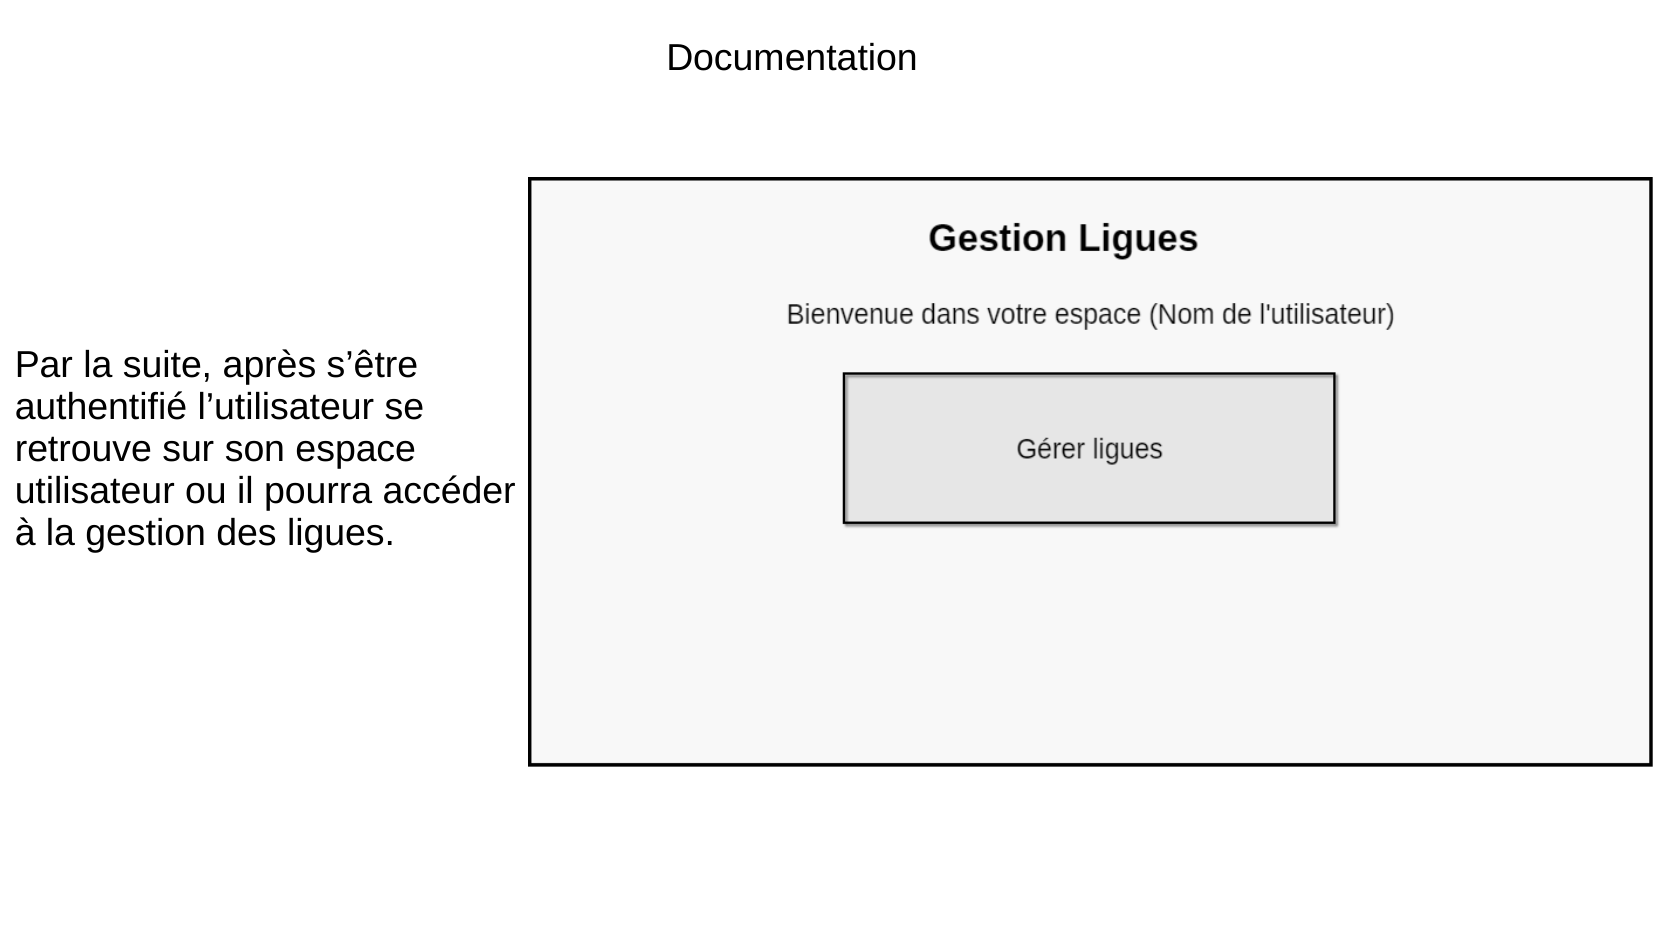

Documentation
Par la suite, après s’être authentifié l’utilisateur se retrouve sur son espace utilisateur ou il pourra accéder à la gestion des ligues.